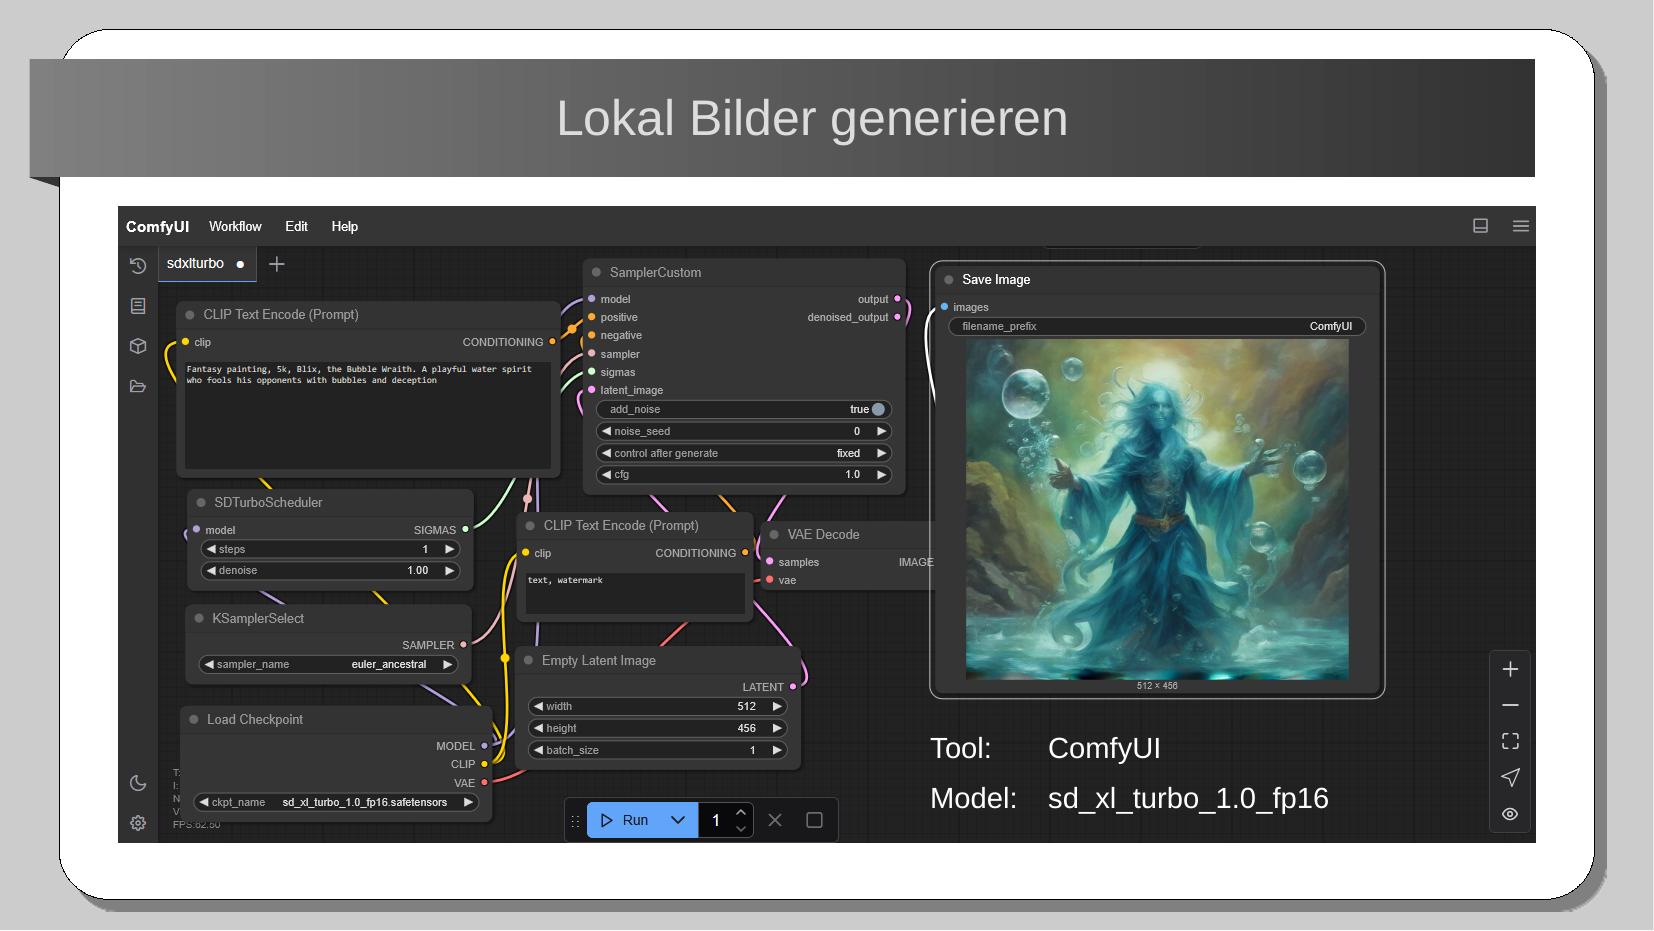

# Lokal Bilder generieren
Tool: 	ComfyUI
Model:	sd_xl_turbo_1.0_fp16